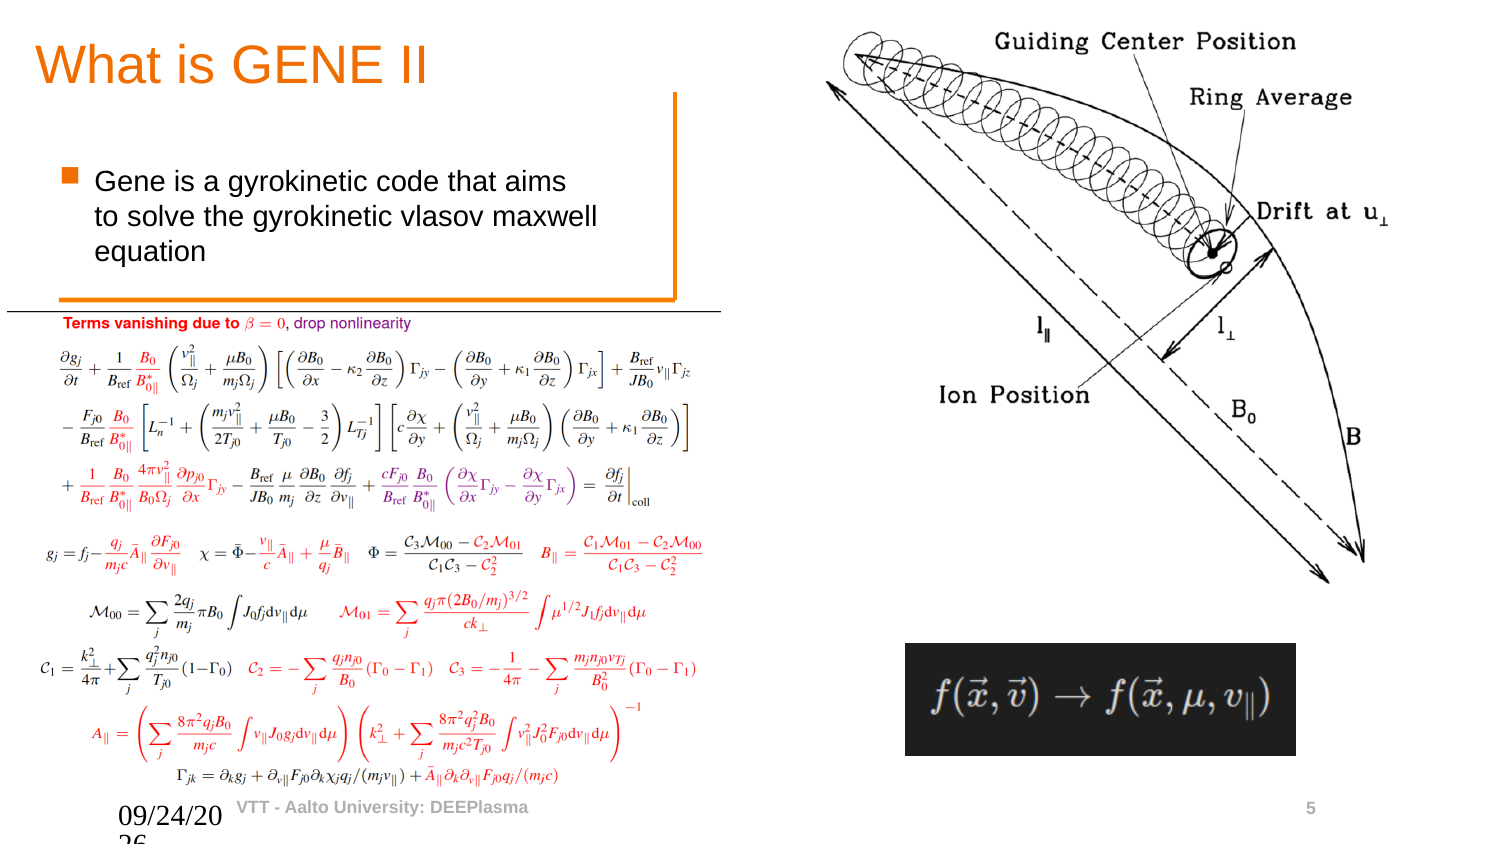

What is GENE II
# Gene is a gyrokinetic code that aims to solve the gyrokinetic vlasov maxwell equation
VTT - Aalto University: DEEPlasma
5